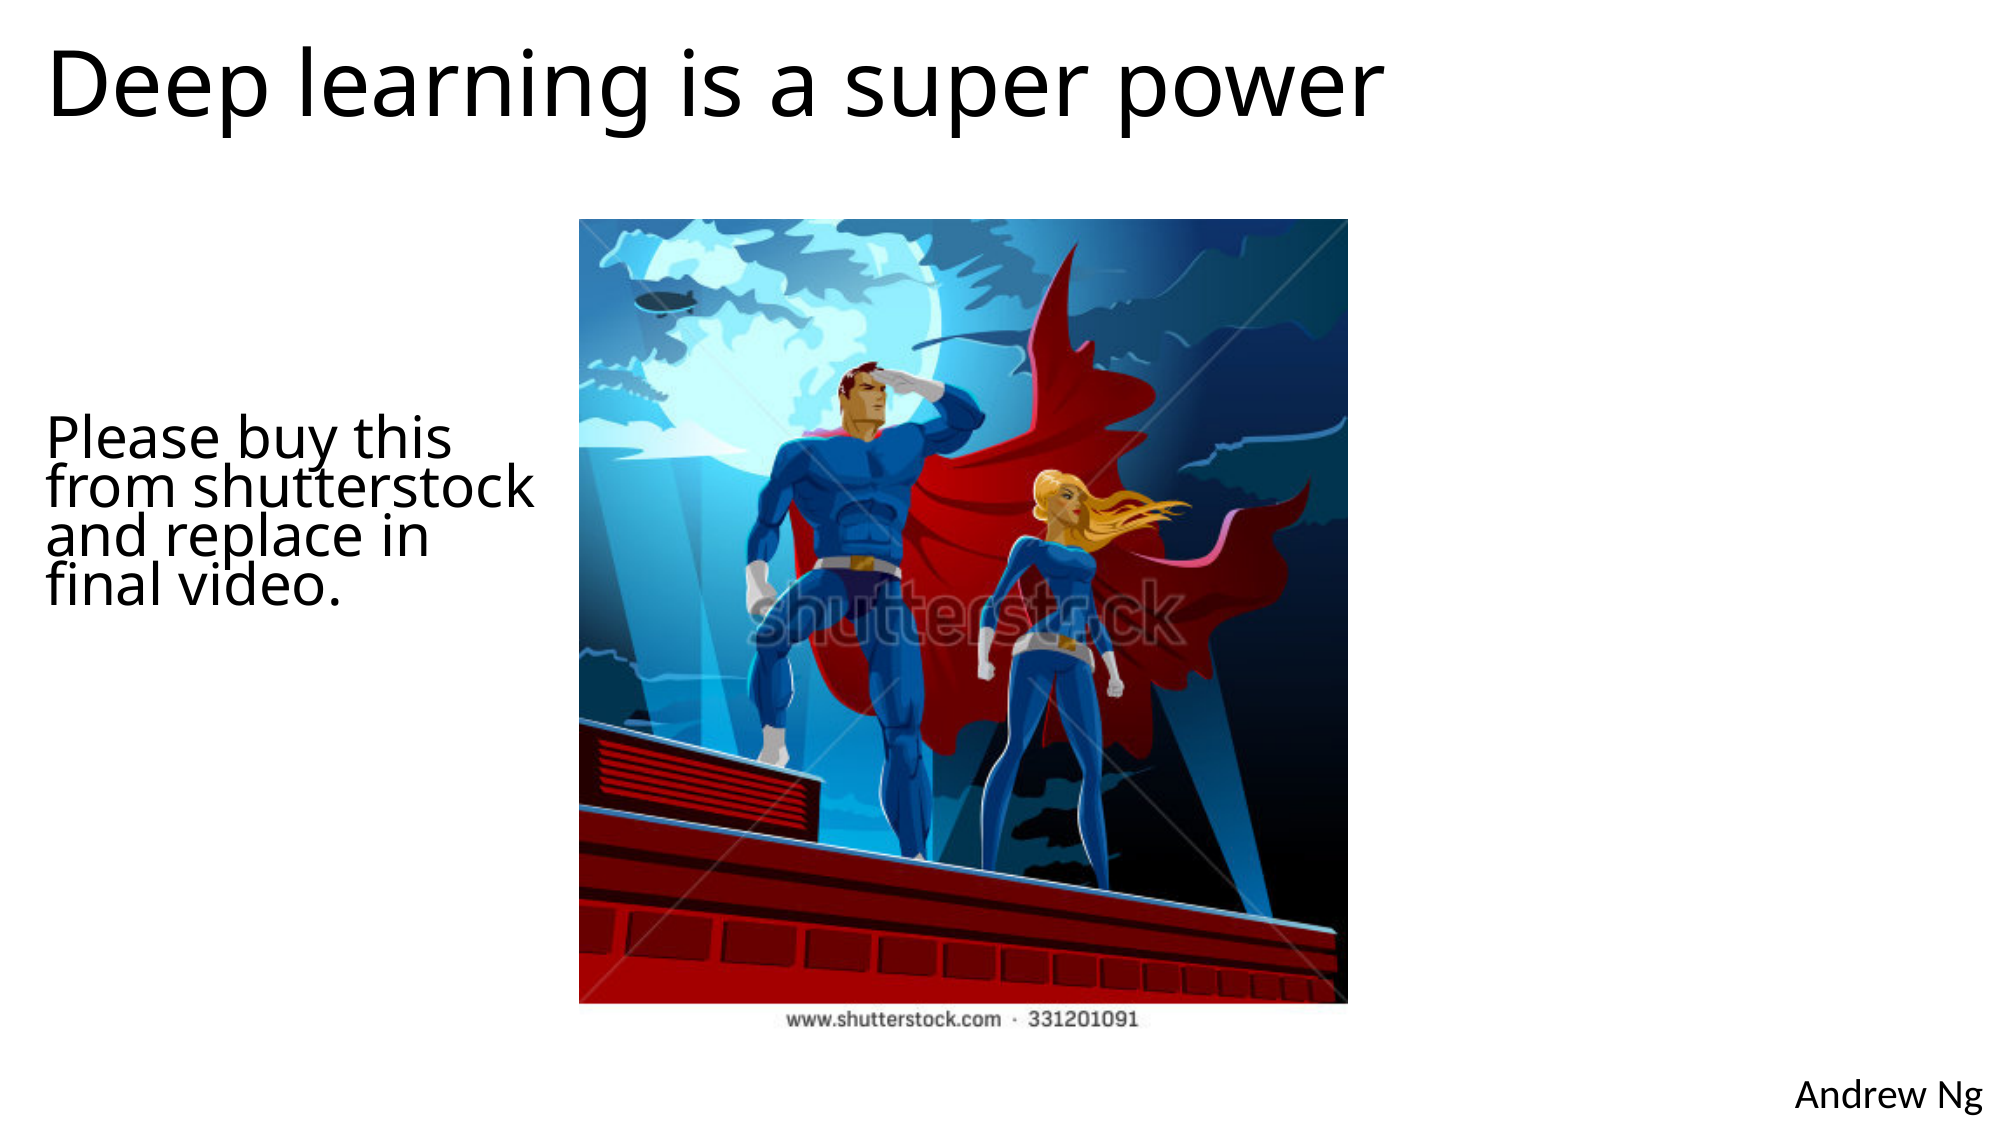

# Deep learning is a super power
Please buy this from shutterstock and replace in final video.